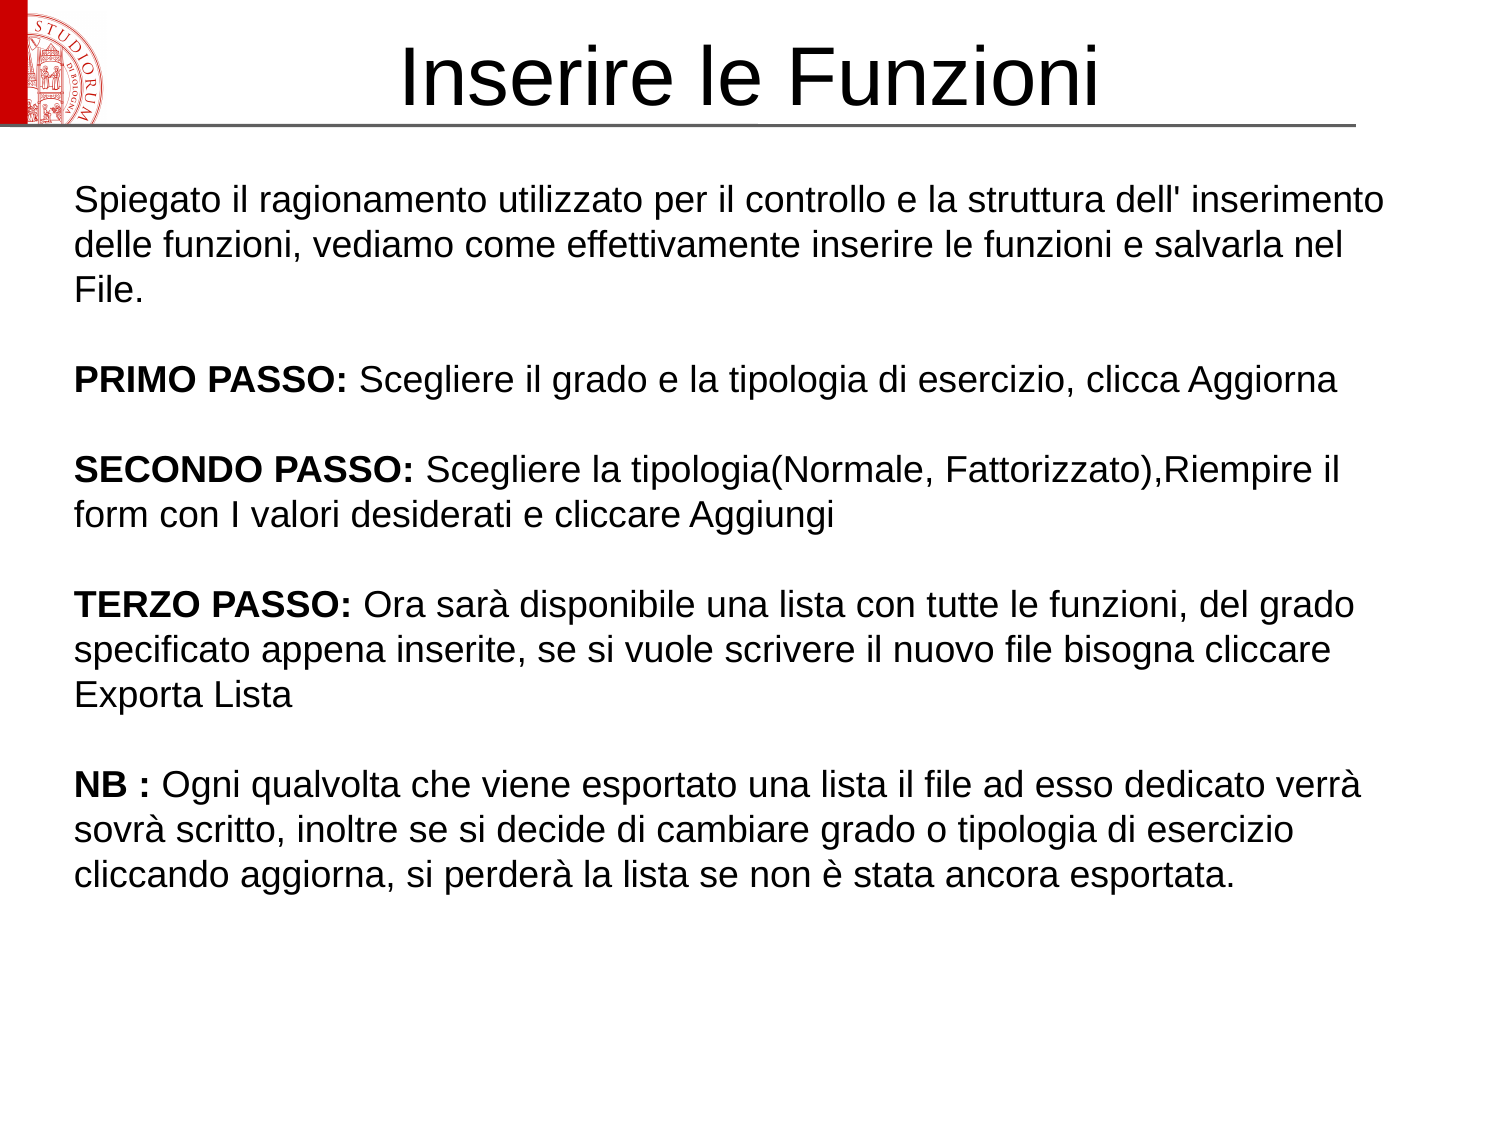

# Inserire le Funzioni
Spiegato il ragionamento utilizzato per il controllo e la struttura dell' inserimento delle funzioni, vediamo come effettivamente inserire le funzioni e salvarla nel File.
PRIMO PASSO: Scegliere il grado e la tipologia di esercizio, clicca Aggiorna
SECONDO PASSO: Scegliere la tipologia(Normale, Fattorizzato),Riempire il form con I valori desiderati e cliccare Aggiungi
TERZO PASSO: Ora sarà disponibile una lista con tutte le funzioni, del grado specificato appena inserite, se si vuole scrivere il nuovo file bisogna cliccare Exporta Lista
NB : Ogni qualvolta che viene esportato una lista il file ad esso dedicato verrà sovrà scritto, inoltre se si decide di cambiare grado o tipologia di esercizio cliccando aggiorna, si perderà la lista se non è stata ancora esportata.